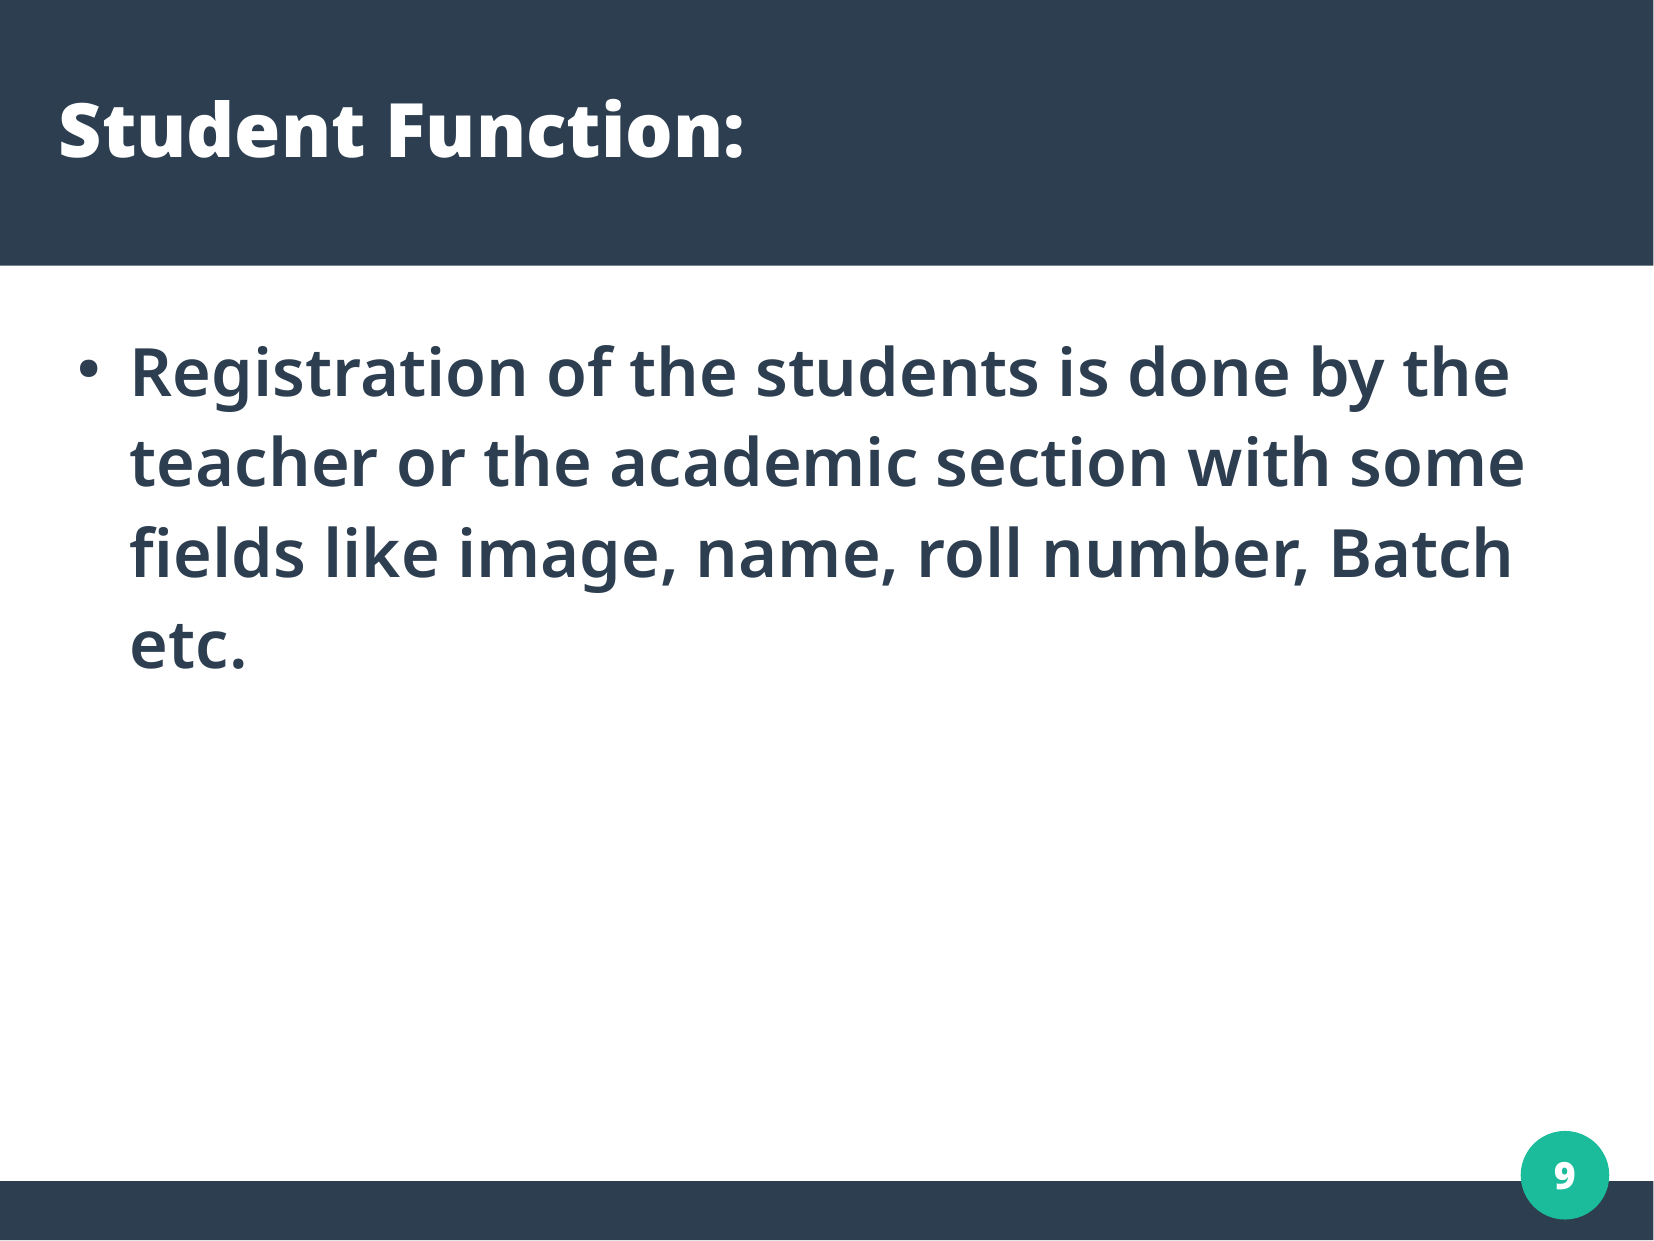

# Student Function:
Registration of the students is done by the teacher or the academic section with some fields like image, name, roll number, Batch etc.
9